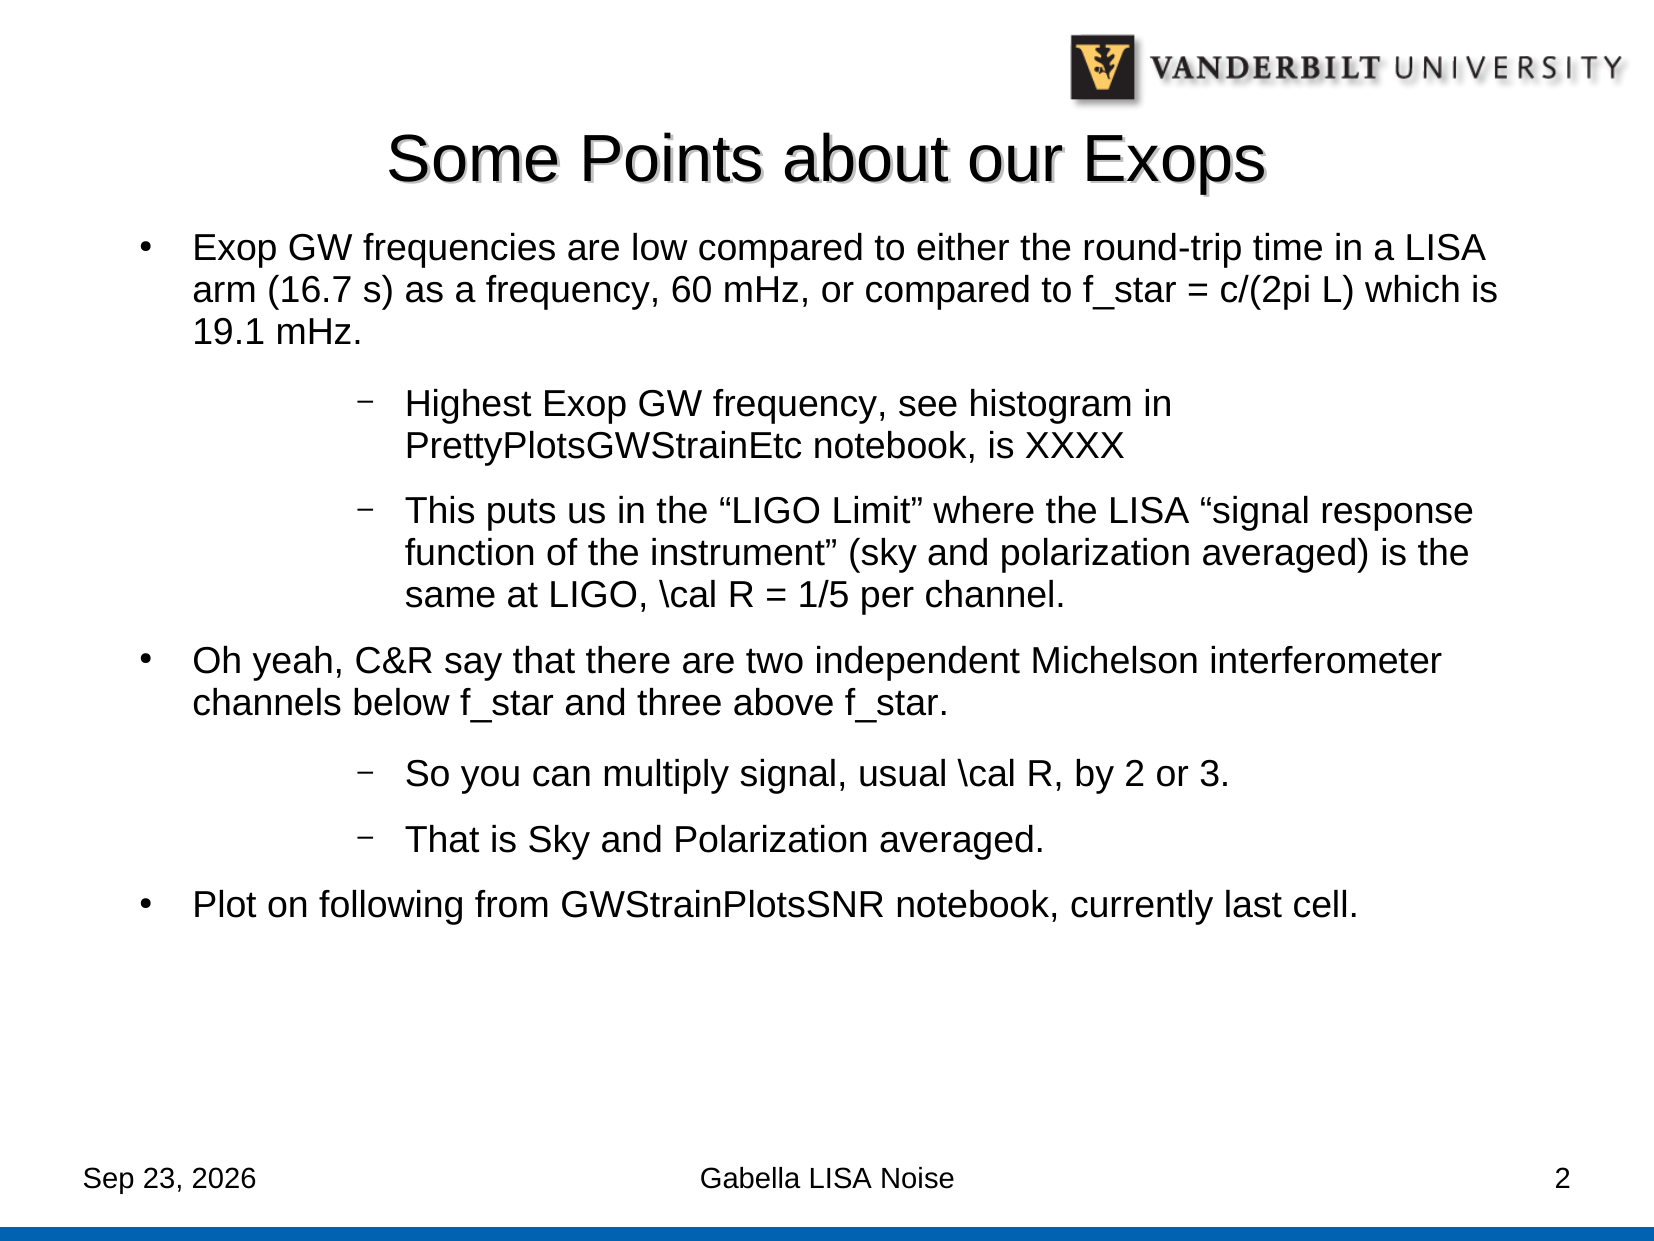

# Some Points about our Exops
Exop GW frequencies are low compared to either the round-trip time in a LISA arm (16.7 s) as a frequency, 60 mHz, or compared to f_star = c/(2pi L) which is 19.1 mHz.
Highest Exop GW frequency, see histogram in PrettyPlotsGWStrainEtc notebook, is XXXX
This puts us in the “LIGO Limit” where the LISA “signal response function of the instrument” (sky and polarization averaged) is the same at LIGO, \cal R = 1/5 per channel.
Oh yeah, C&R say that there are two independent Michelson interferometer channels below f_star and three above f_star.
So you can multiply signal, usual \cal R, by 2 or 3.
That is Sky and Polarization averaged.
Plot on following from GWStrainPlotsSNR notebook, currently last cell.
Gabella LISA Noise
2